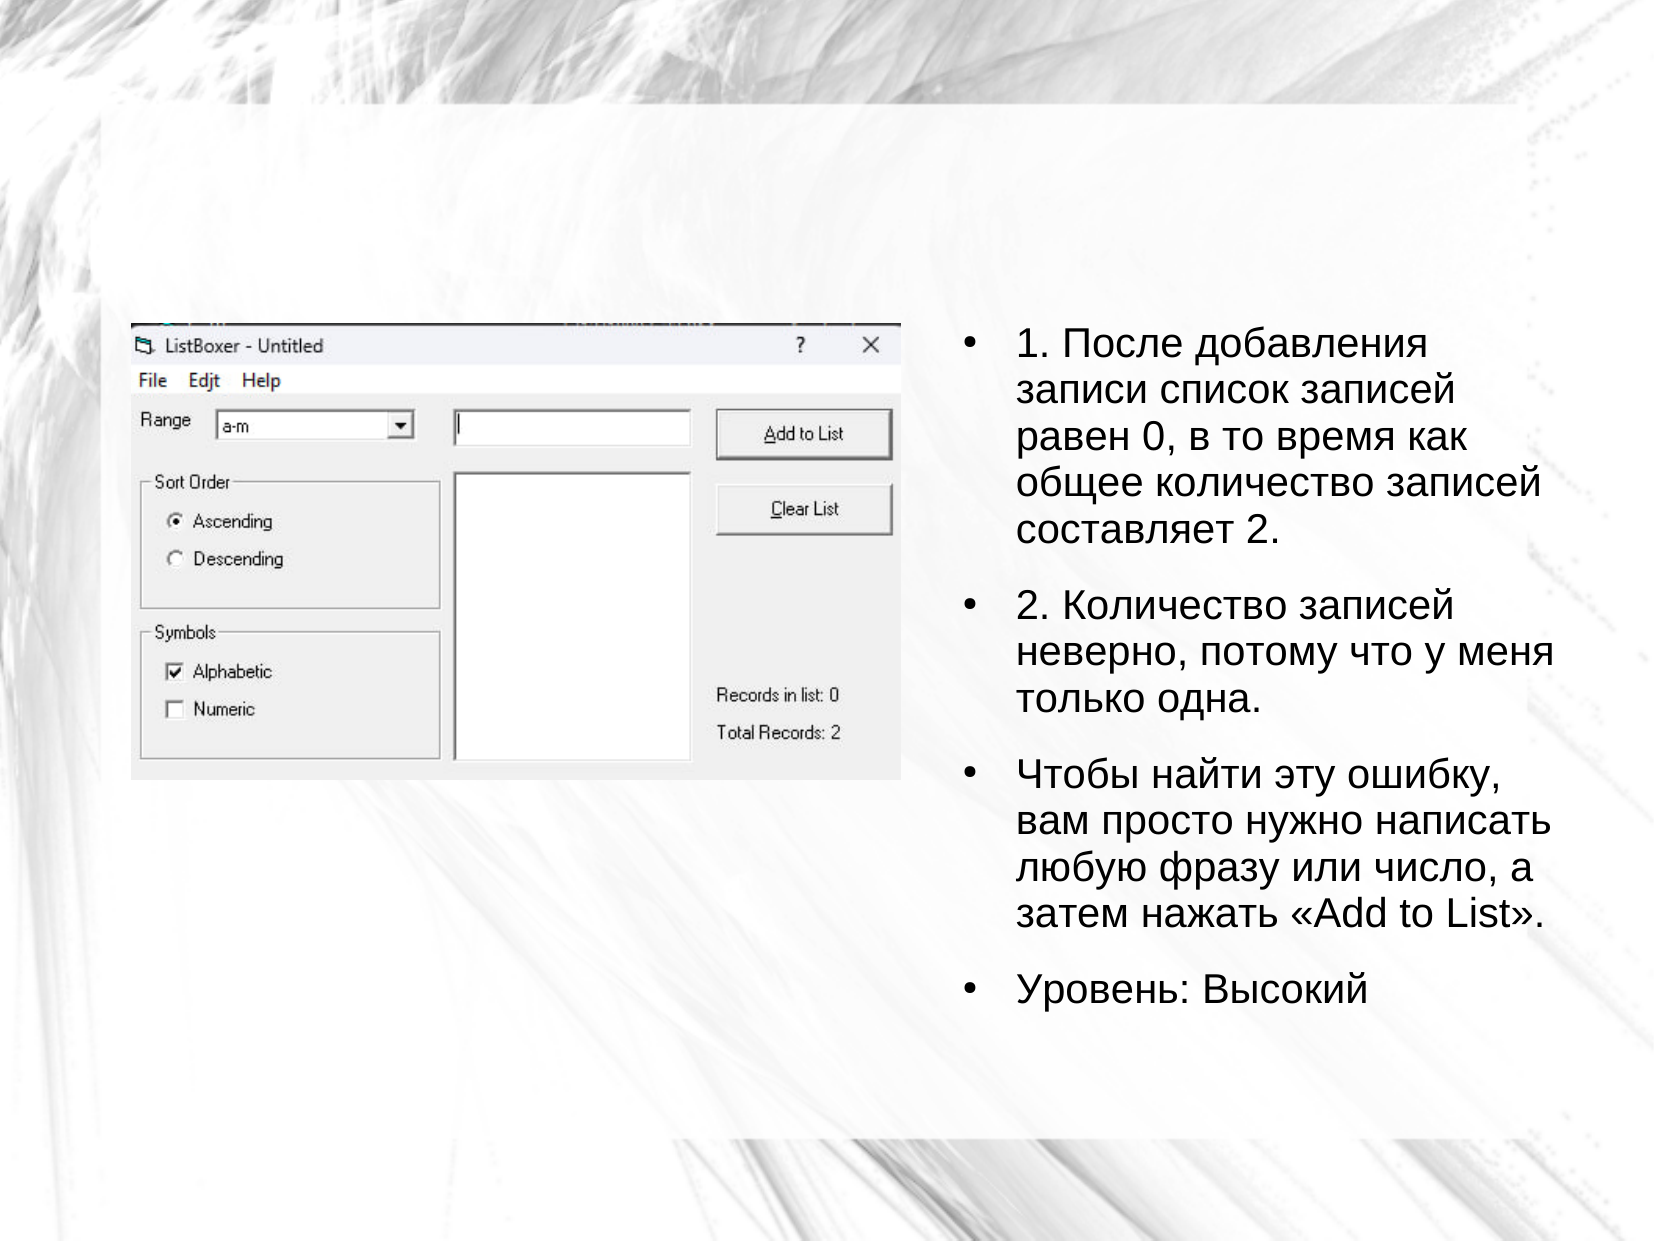

#
1. После добавления записи список записей равен 0, в то время как общее количество записей составляет 2.
2. Количество записей неверно, потому что у меня только одна.
Чтобы найти эту ошибку, вам просто нужно написать любую фразу или число, а затем нажать «Add to List».
Уровень: Высокий